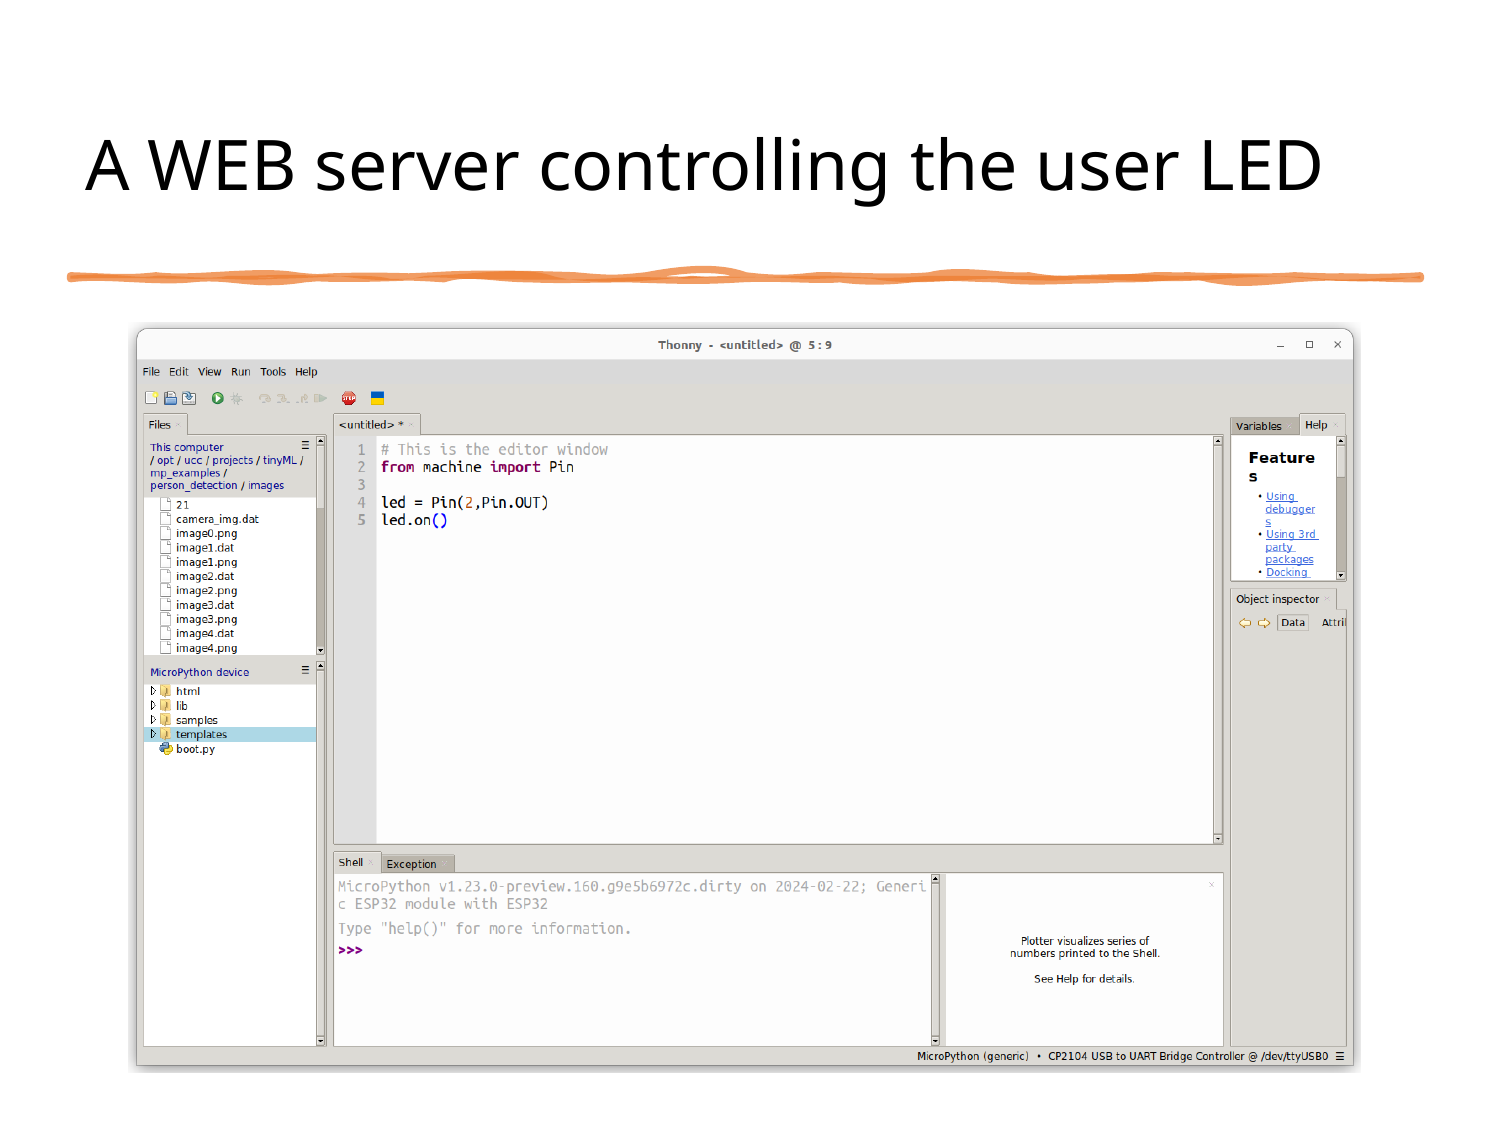

# A WEB server controlling the user LED